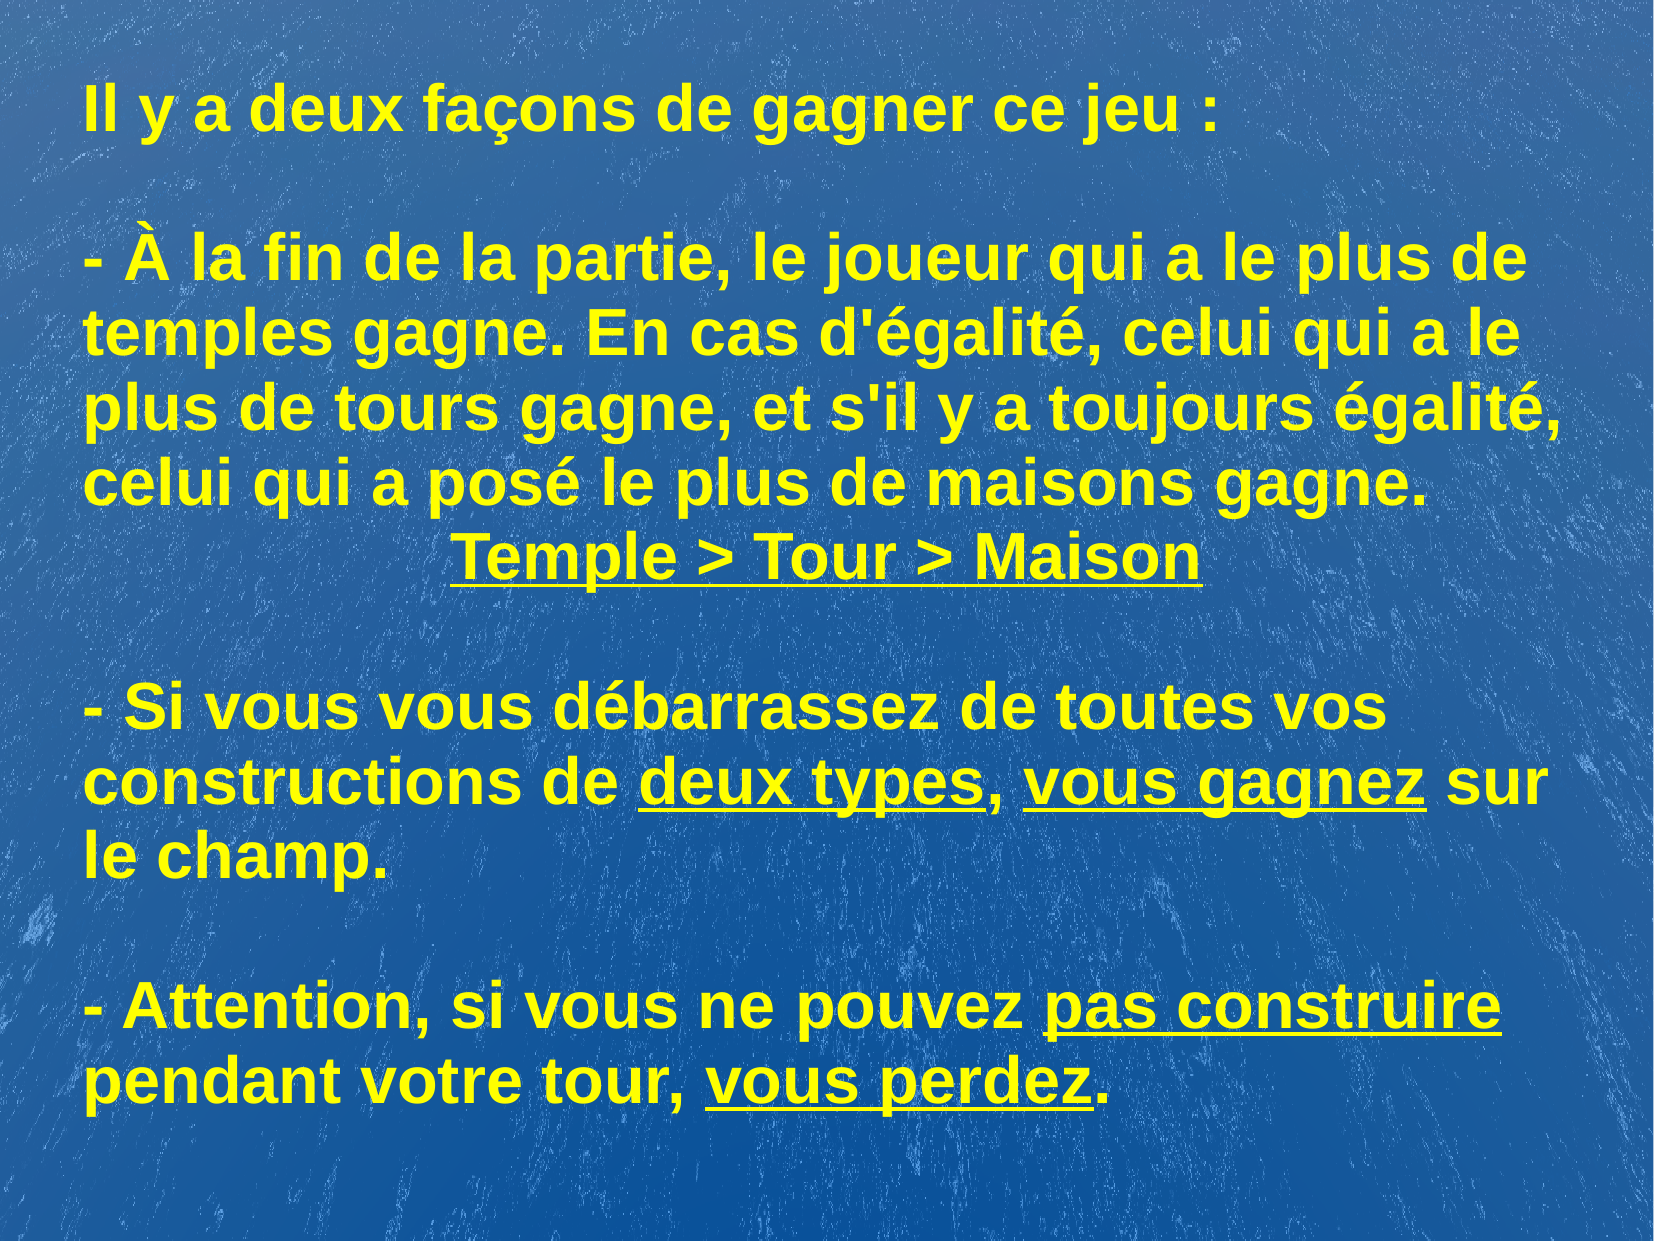

# Comment gagner
Il y a deux façons de gagner ce jeu :
- À la fin de la partie, le joueur qui a le plus de temples gagne. En cas d'égalité, celui qui a le plus de tours gagne, et s'il y a toujours égalité, celui qui a posé le plus de maisons gagne.
Temple > Tour > Maison
- Si vous vous débarrassez de toutes vos constructions de deux types, vous gagnez sur le champ.
- Attention, si vous ne pouvez pas construire pendant votre tour, vous perdez.